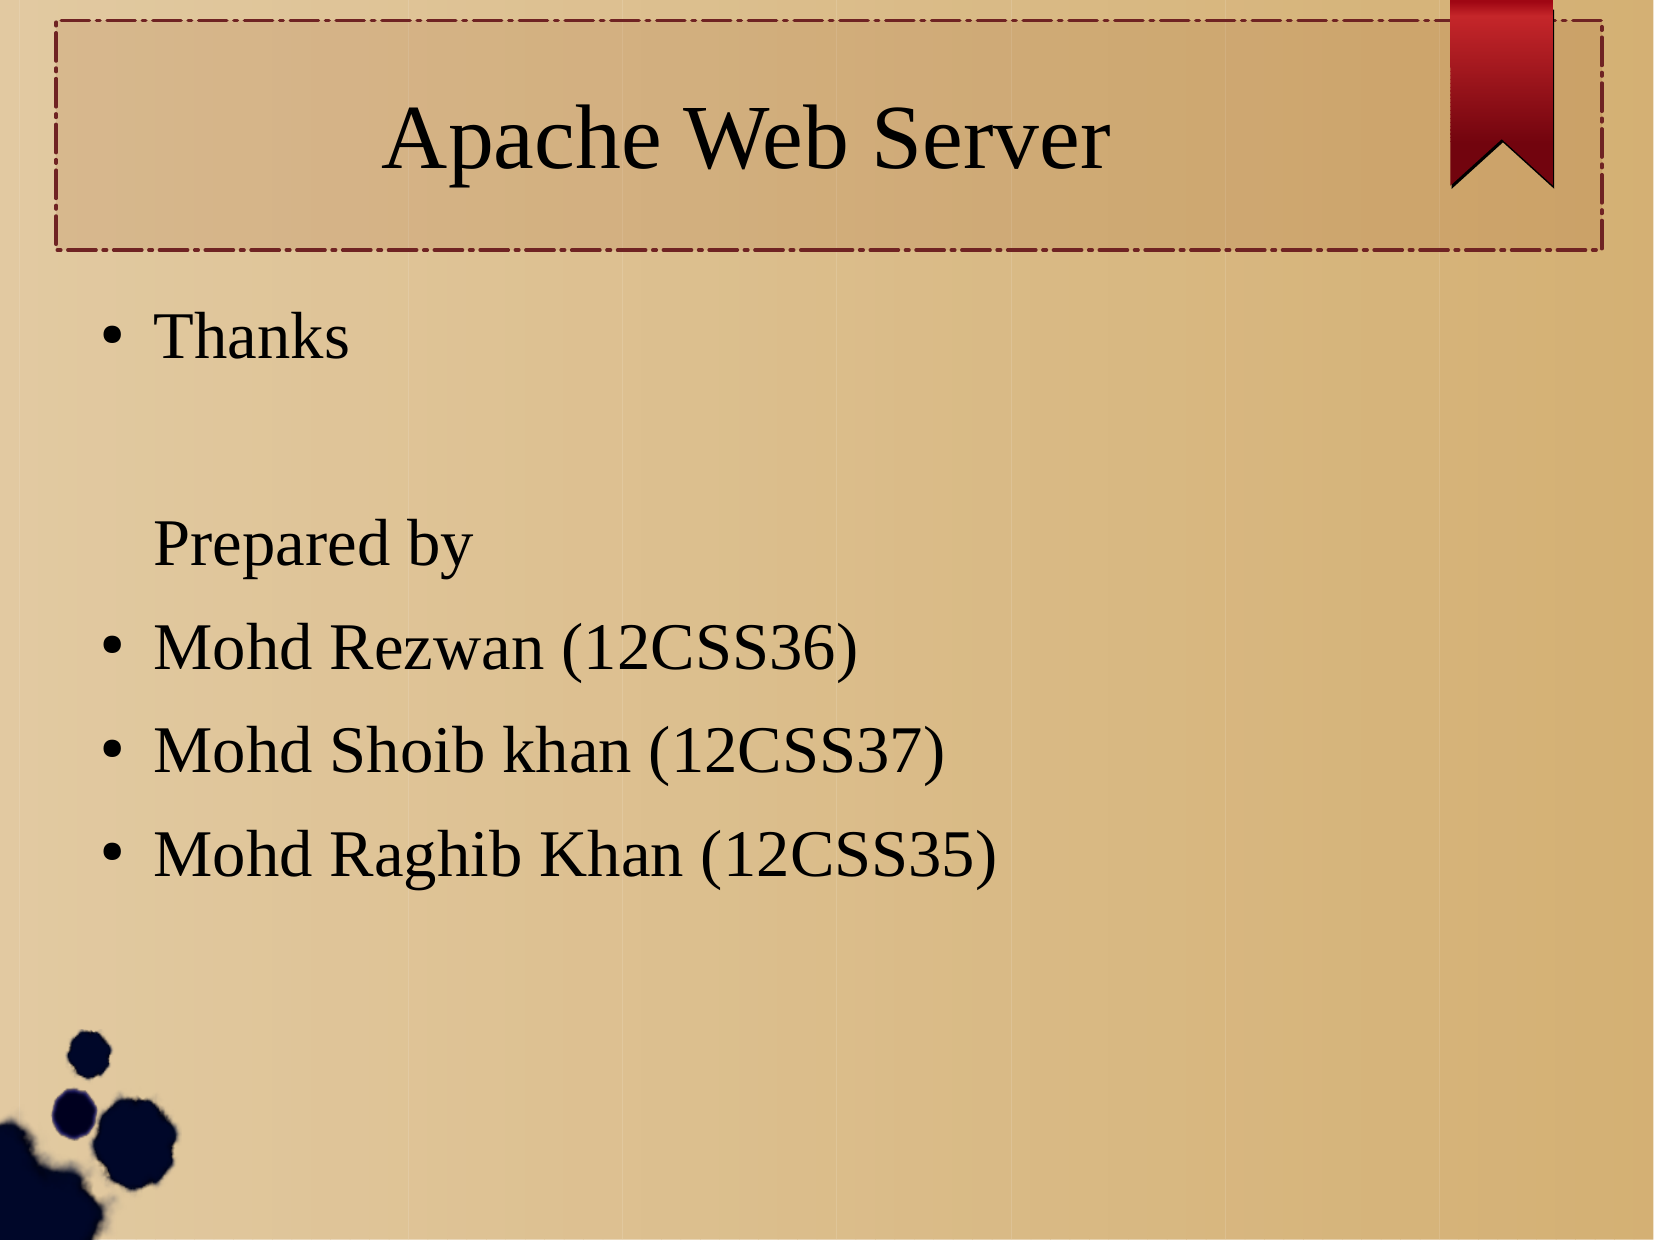

# Apache Web Server
Thanks
Prepared by
Mohd Rezwan (12CSS36)
Mohd Shoib khan (12CSS37)
Mohd Raghib Khan (12CSS35)